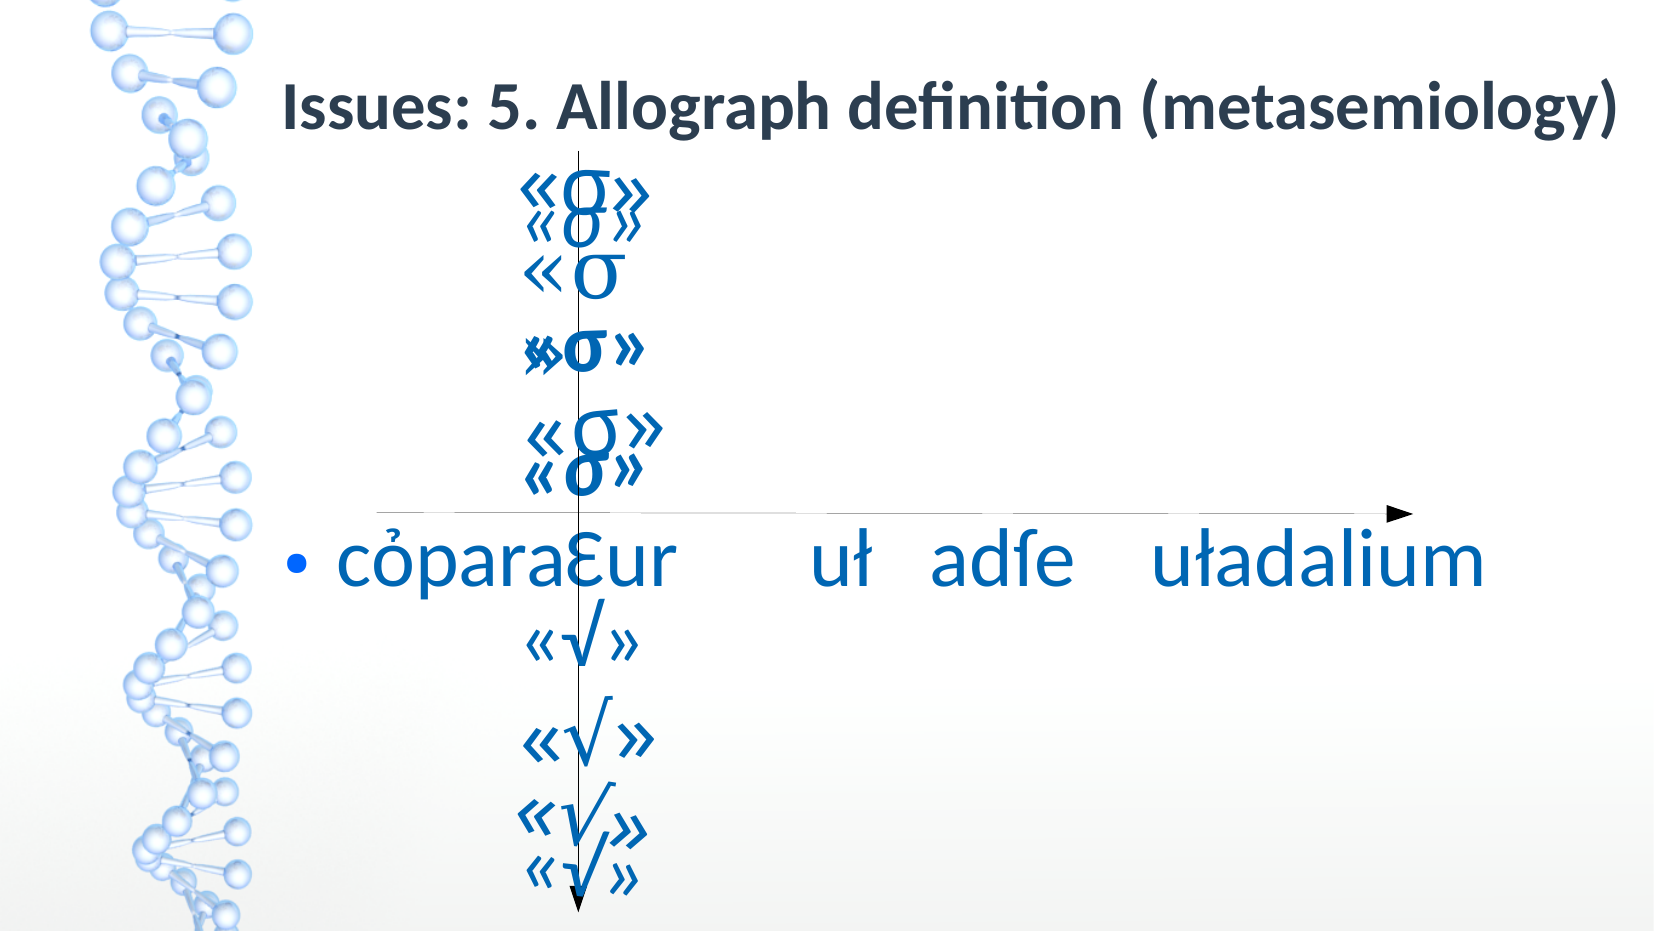

# Issues: 5. Allograph definition (metasemiology)
«σ»
«σ»
«σ»
«σ»
«σ»
«σ»
cỏparaƐur uł adſe uładalium
«√»
«√»
«√»
«√»